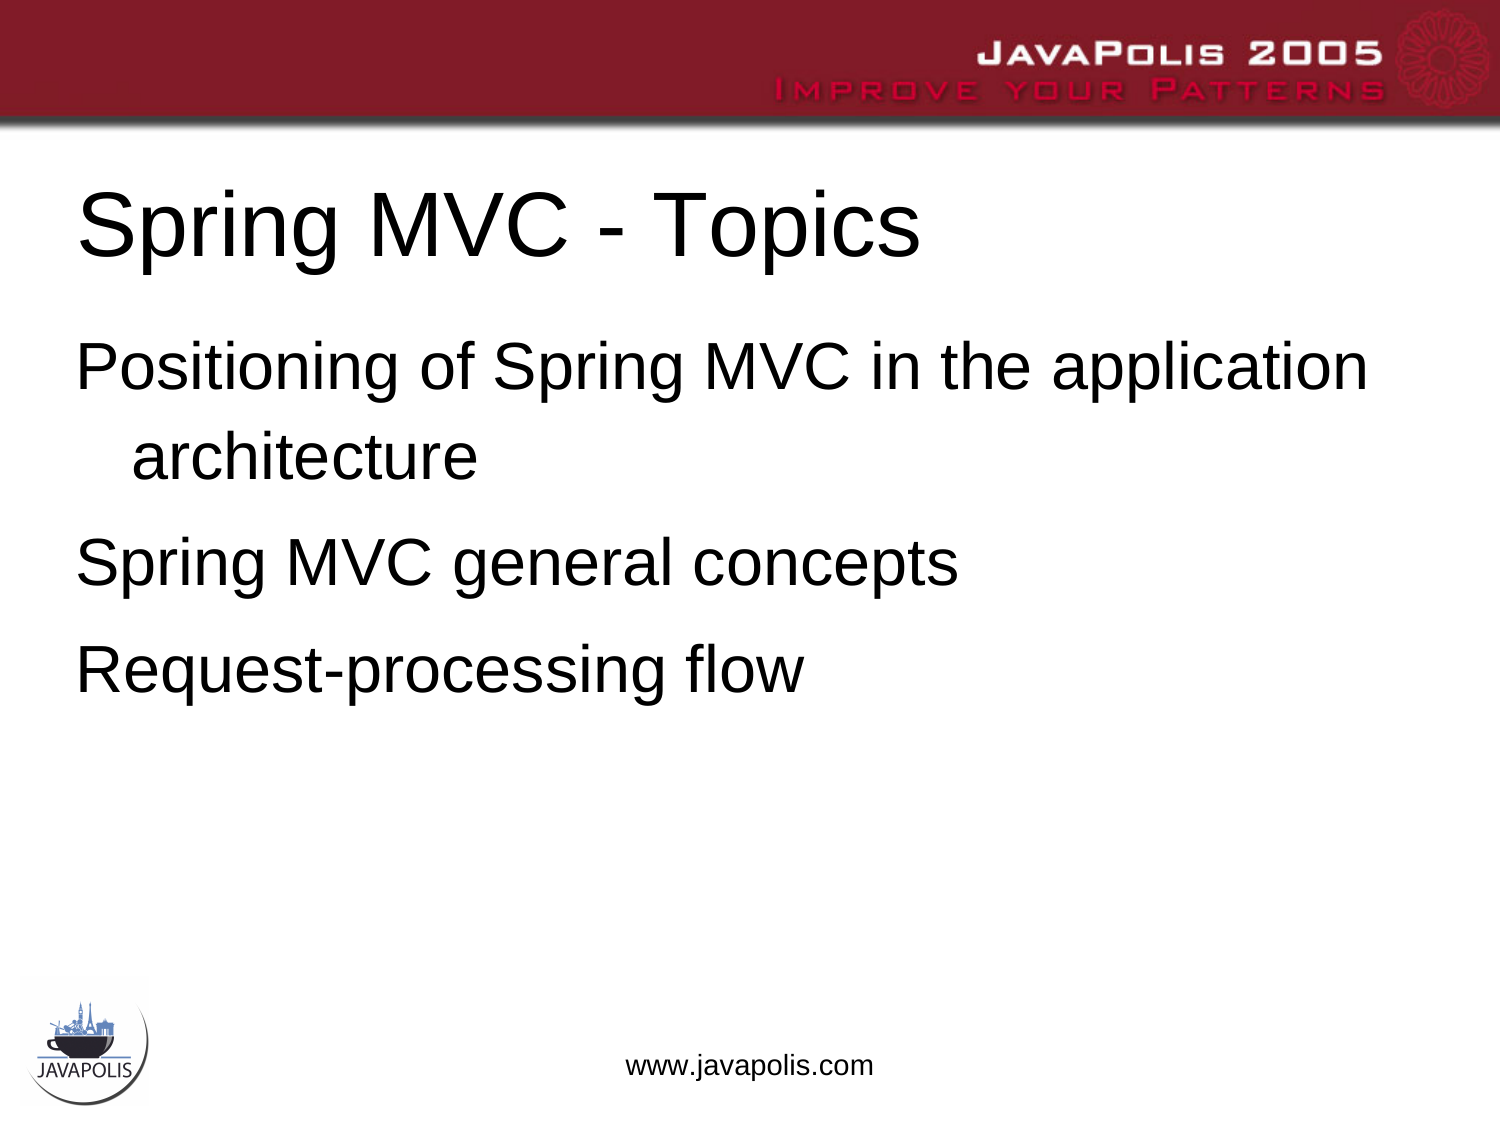

# Spring MVC - Topics
Positioning of Spring MVC in the application architecture
Spring MVC general concepts
Request-processing flow